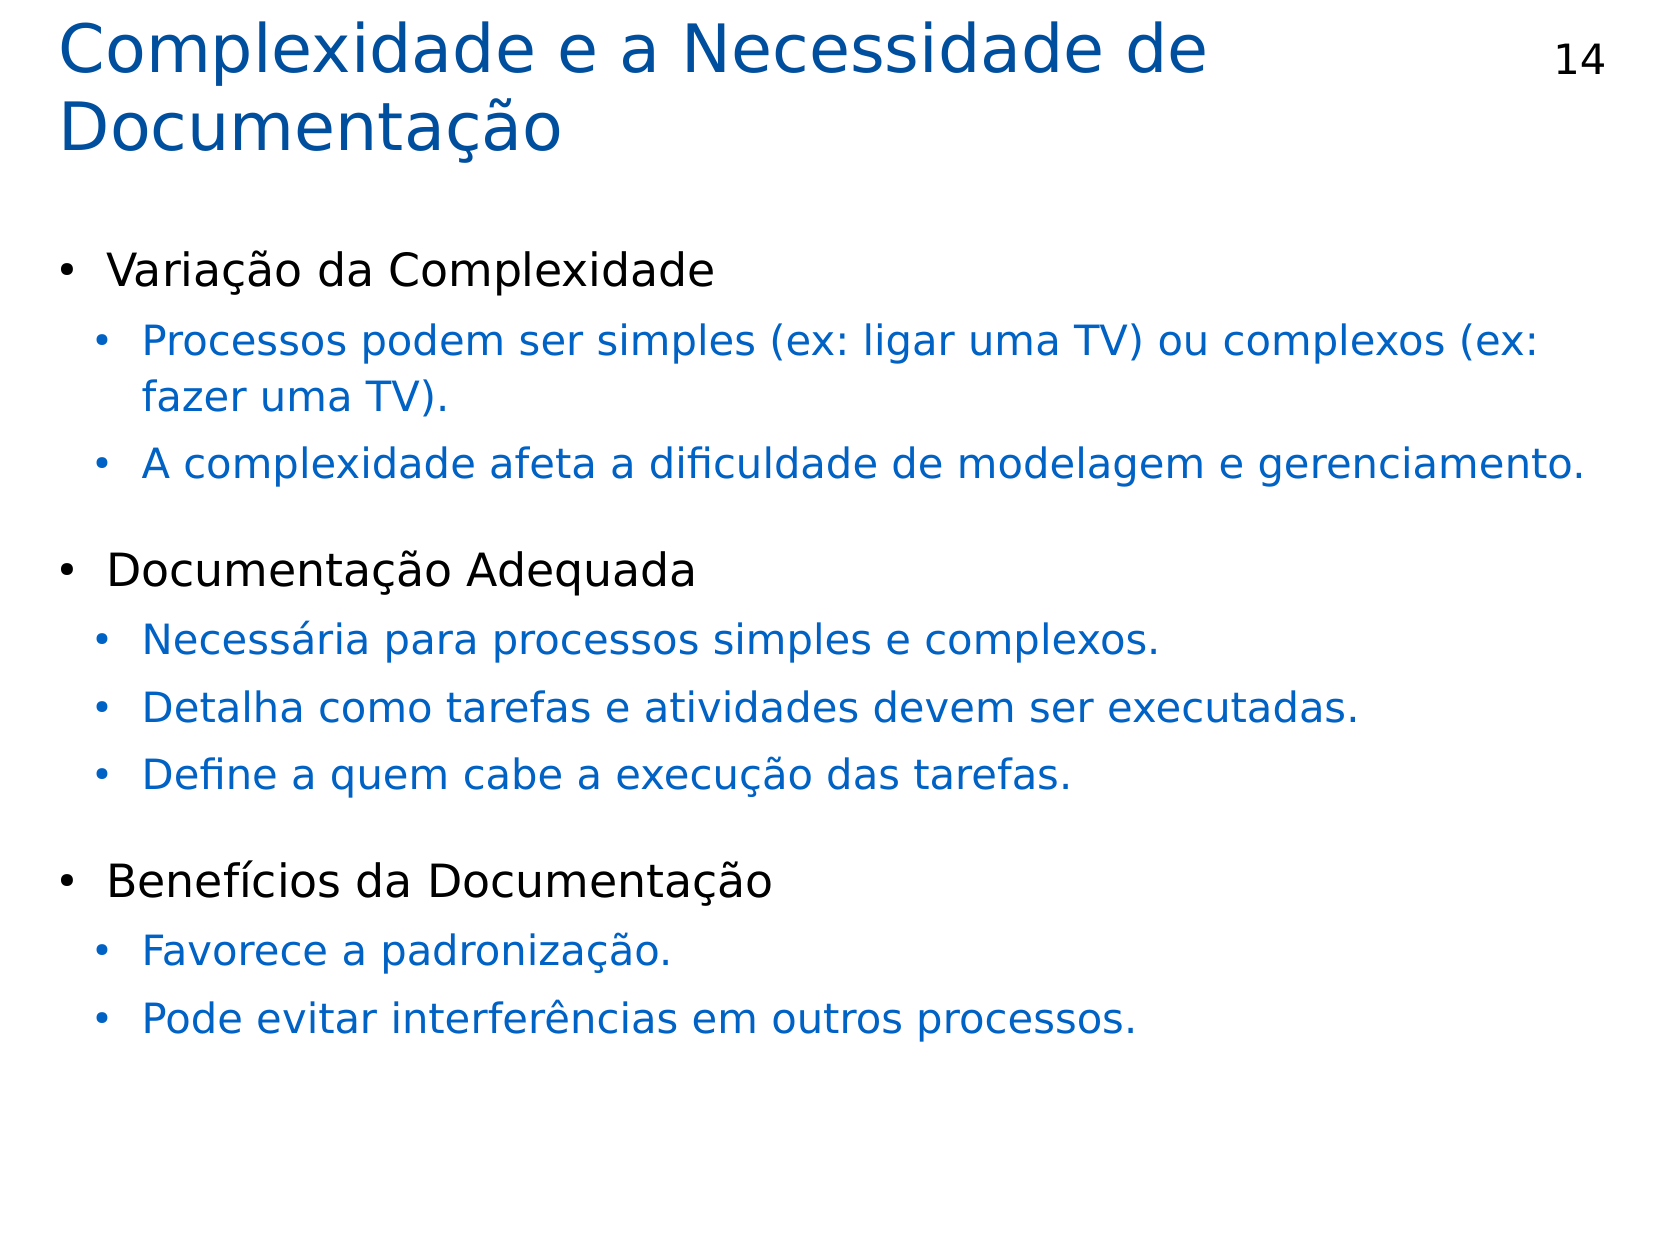

# Complexidade e a Necessidade de Documentação
14
Variação da Complexidade
Processos podem ser simples (ex: ligar uma TV) ou complexos (ex: fazer uma TV).
A complexidade afeta a dificuldade de modelagem e gerenciamento.
Documentação Adequada
Necessária para processos simples e complexos.
Detalha como tarefas e atividades devem ser executadas.
Define a quem cabe a execução das tarefas.
Benefícios da Documentação
Favorece a padronização.
Pode evitar interferências em outros processos.